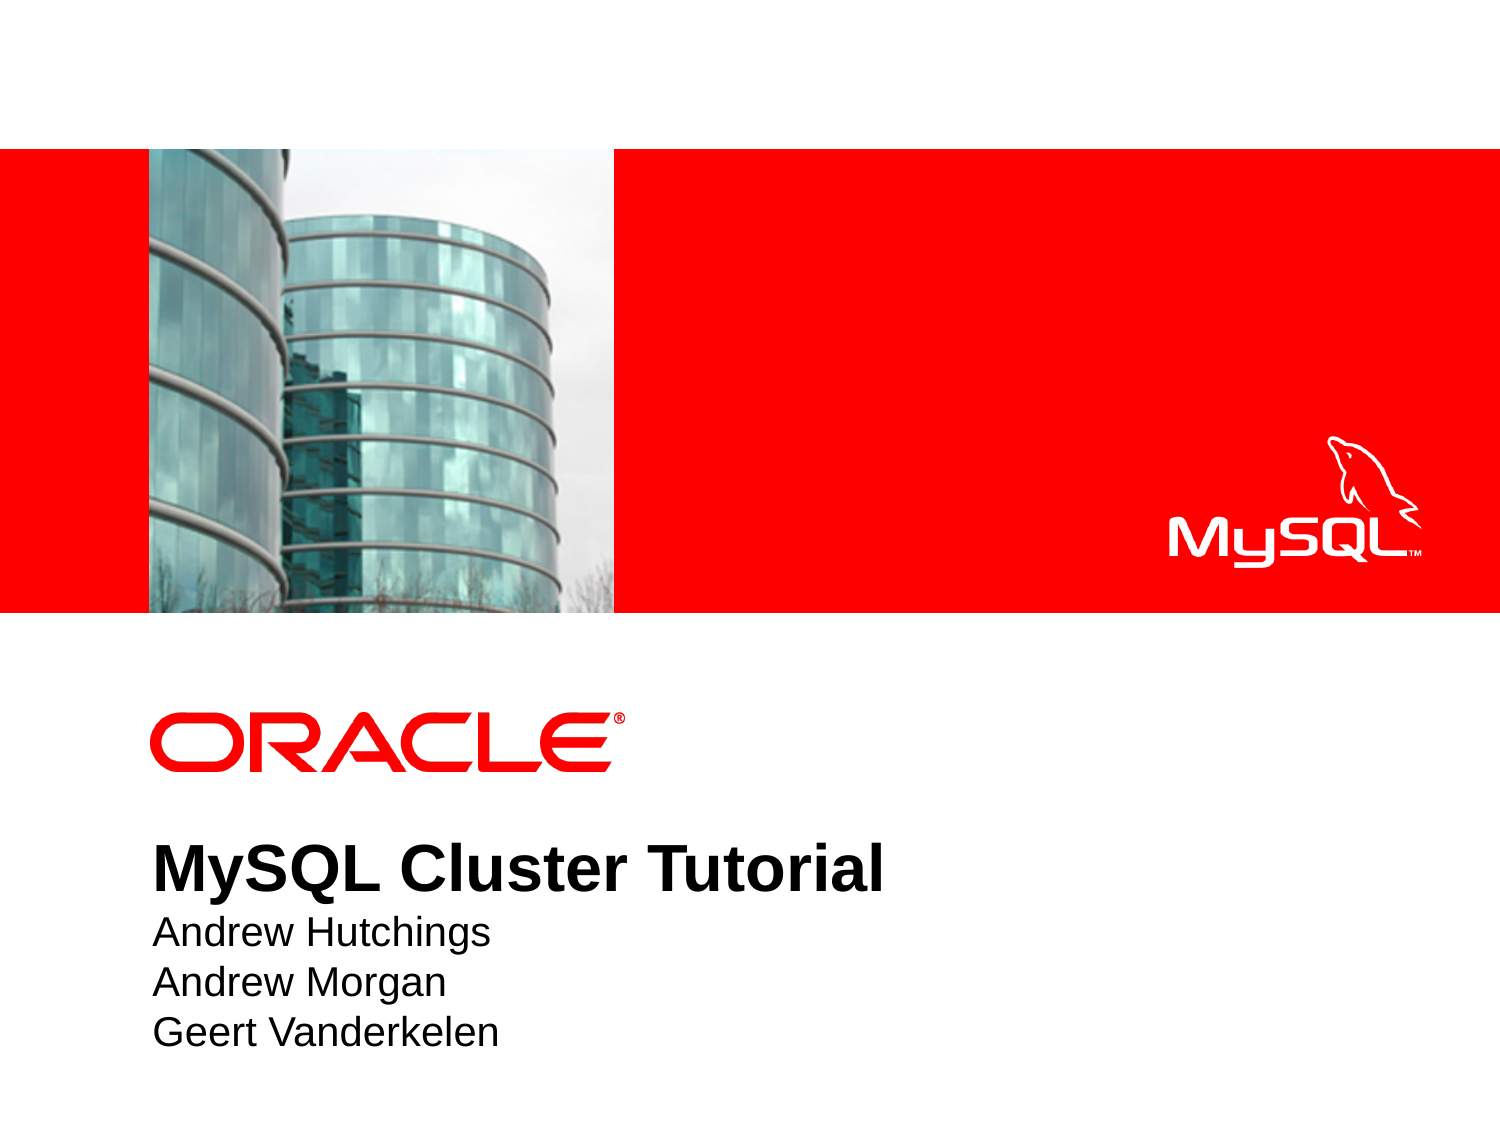

# MySQL Cluster Tutorial Andrew Hutchings Andrew Morgan Geert Vanderkelen